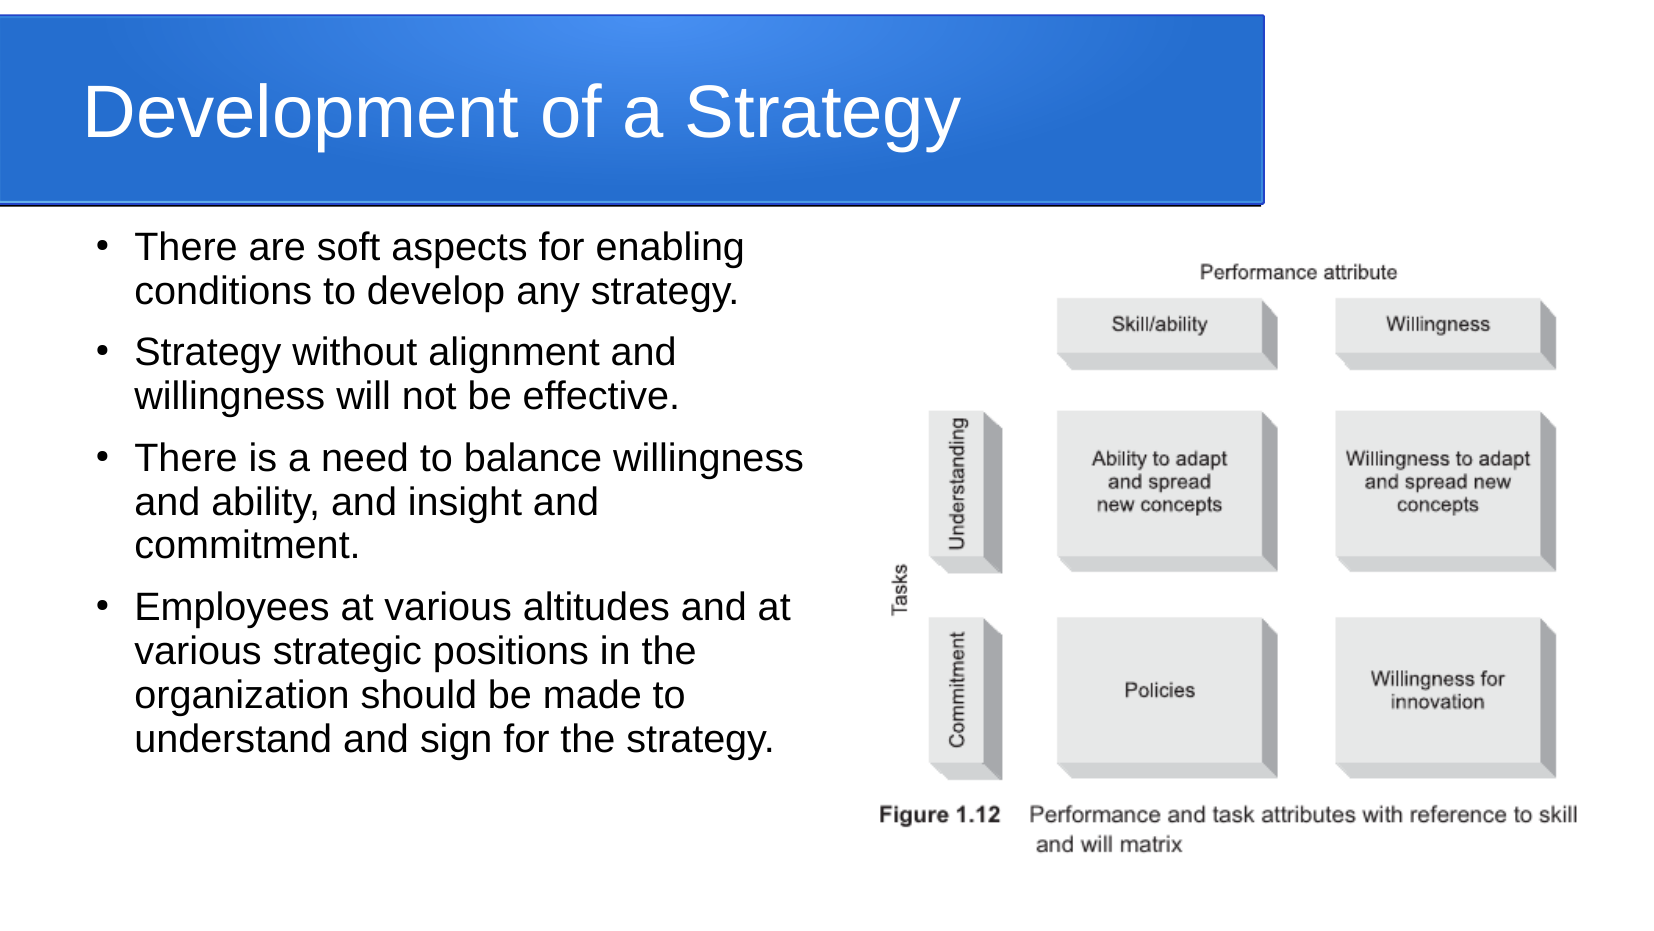

# Development of a Strategy
There are soft aspects for enabling conditions to develop any strategy.
Strategy without alignment and willingness will not be effective.
There is a need to balance willingness and ability, and insight and commitment.
Employees at various altitudes and at various strategic positions in the organization should be made to understand and sign for the strategy.